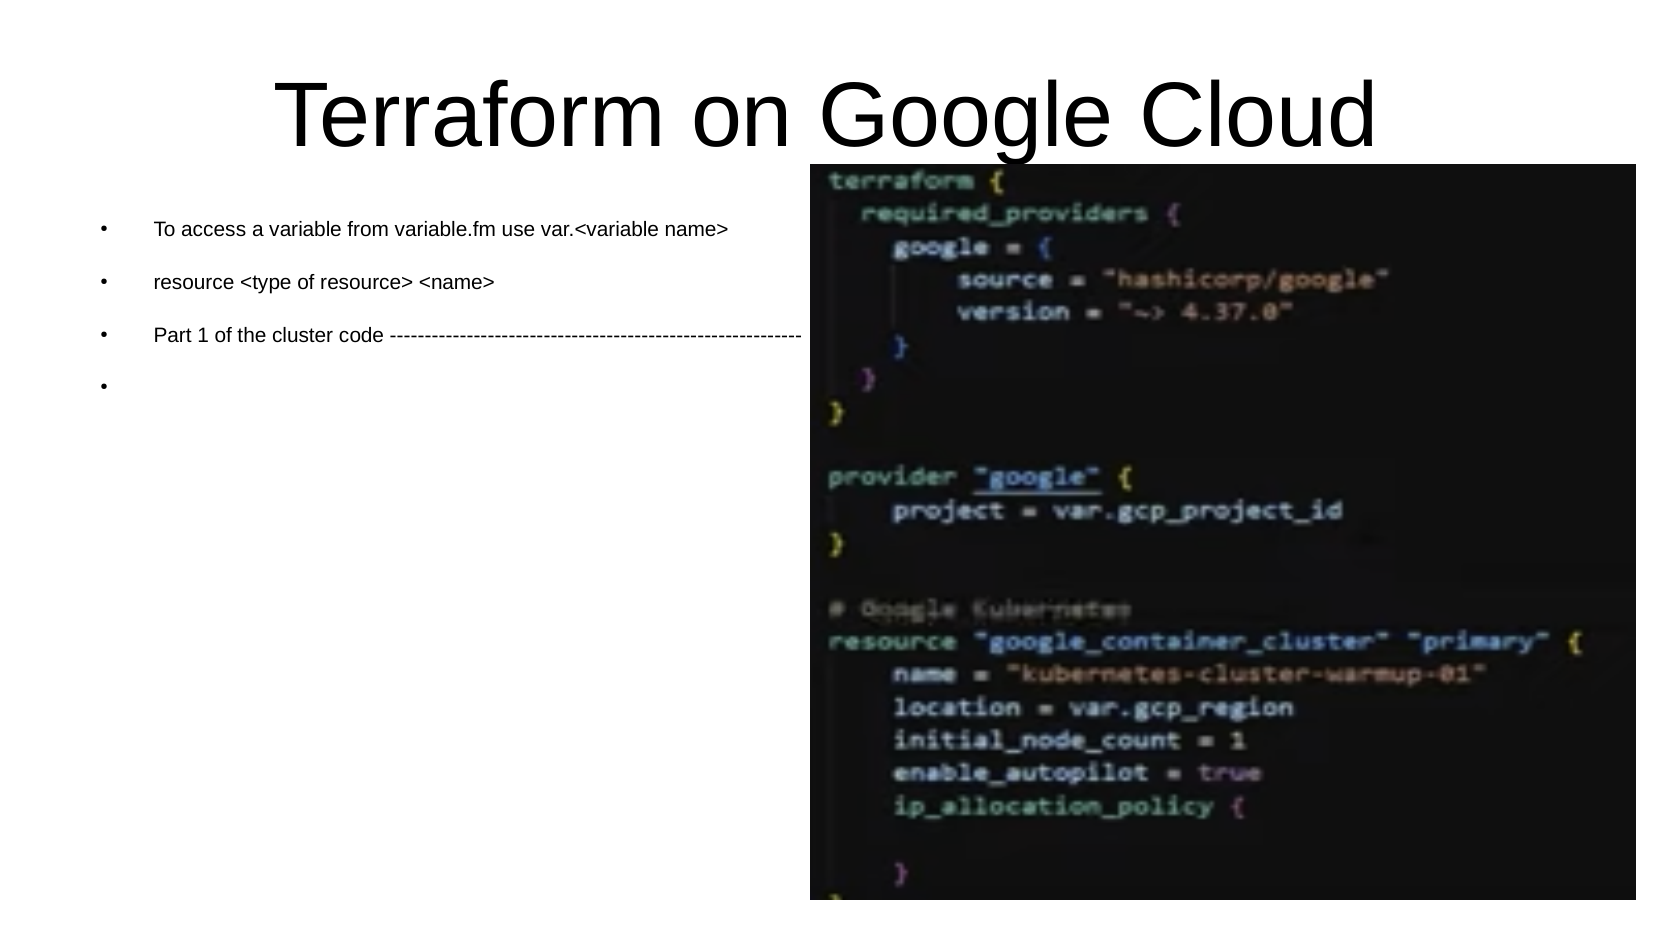

# Terraform on Google Cloud
To access a variable from variable.fm use var.<variable name>
resource <type of resource> <name>
Part 1 of the cluster code -----------------------------------------------------------